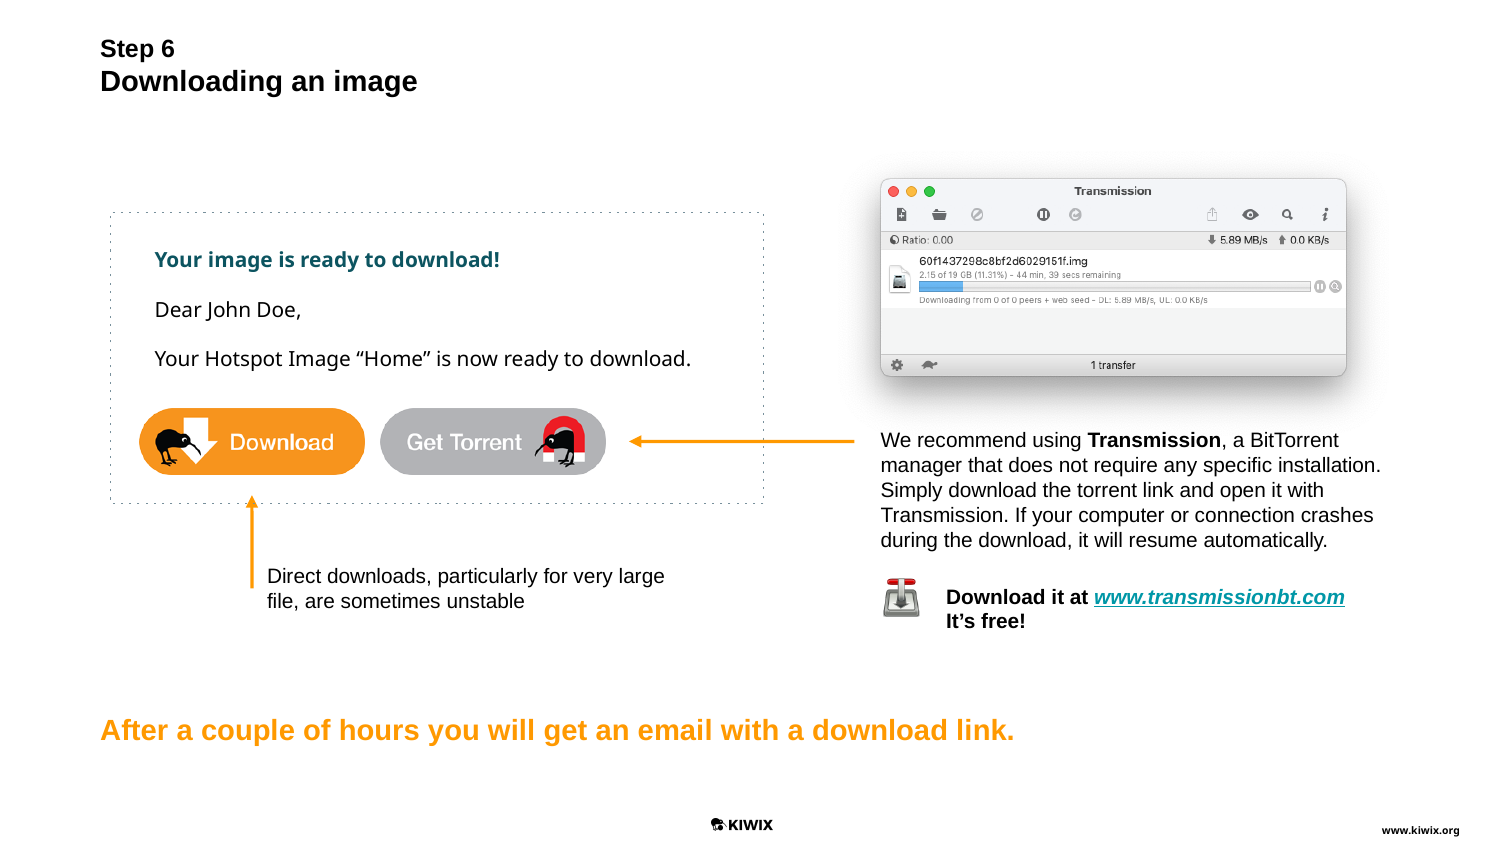

Step 6
Downloading an image
Your image is ready to download!
Dear John Doe,
Your Hotspot Image “Home” is now ready to download.
We recommend using Transmission, a BitTorrent manager that does not require any specific installation.
Simply download the torrent link and open it with Transmission. If your computer or connection crashes during the download, it will resume automatically.
Direct downloads, particularly for very large file, are sometimes unstable
Download it at www.transmissionbt.com
It’s free!
After a couple of hours you will get an email with a download link.
www.kiwix.org